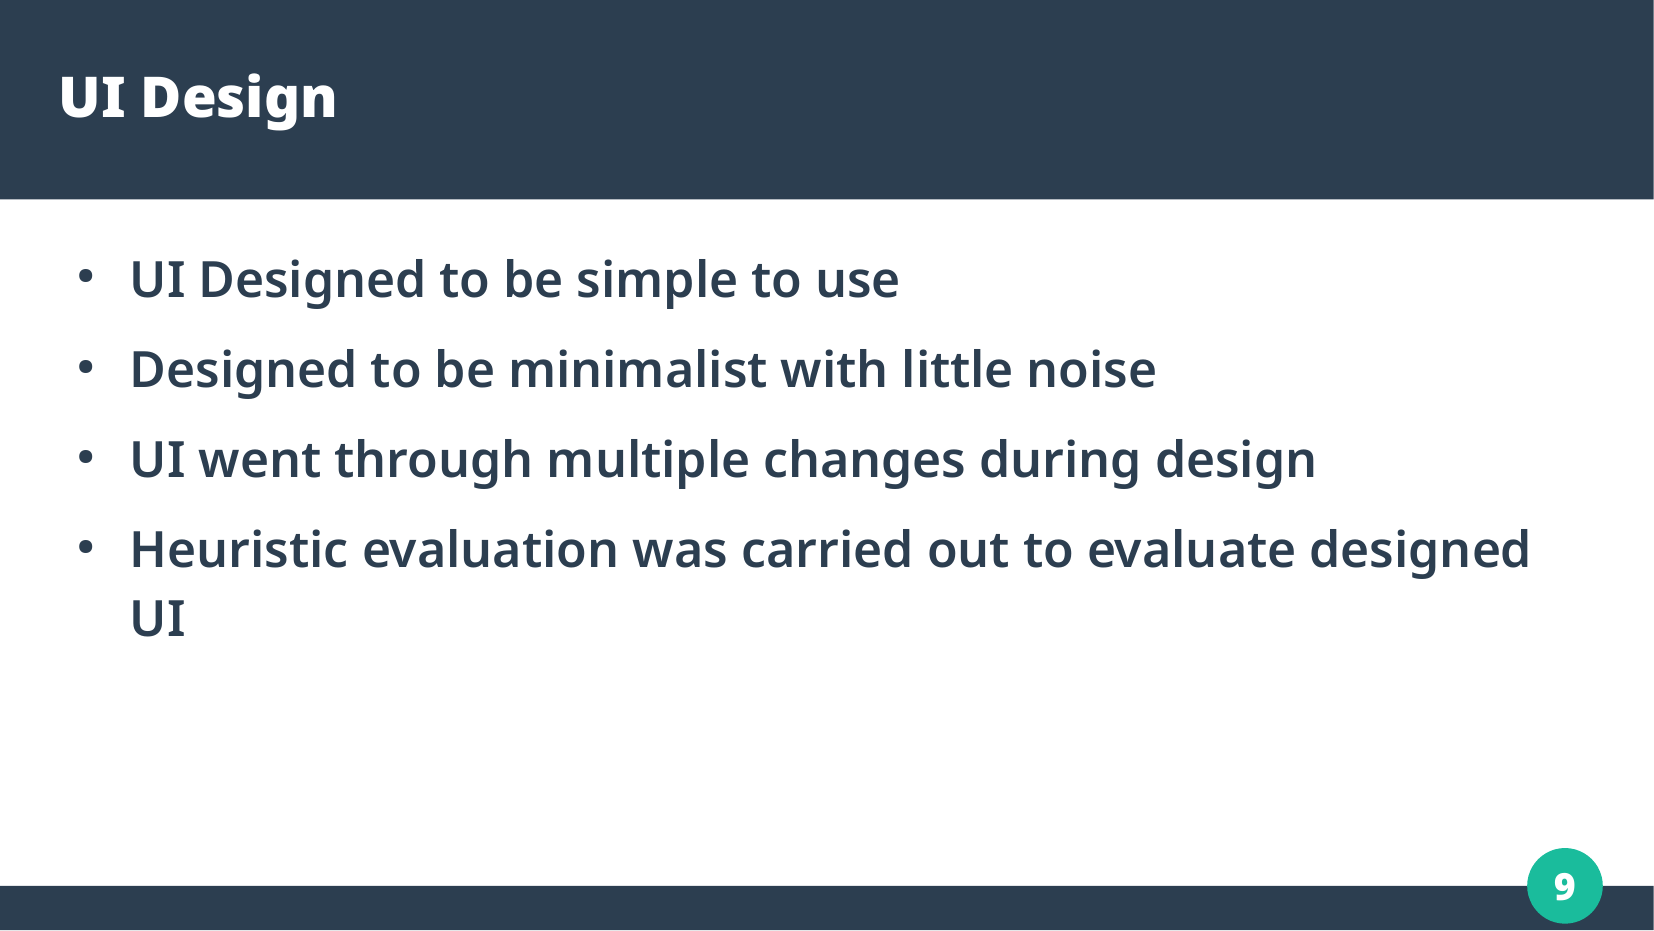

# UI Design
UI Designed to be simple to use
Designed to be minimalist with little noise
UI went through multiple changes during design
Heuristic evaluation was carried out to evaluate designed UI